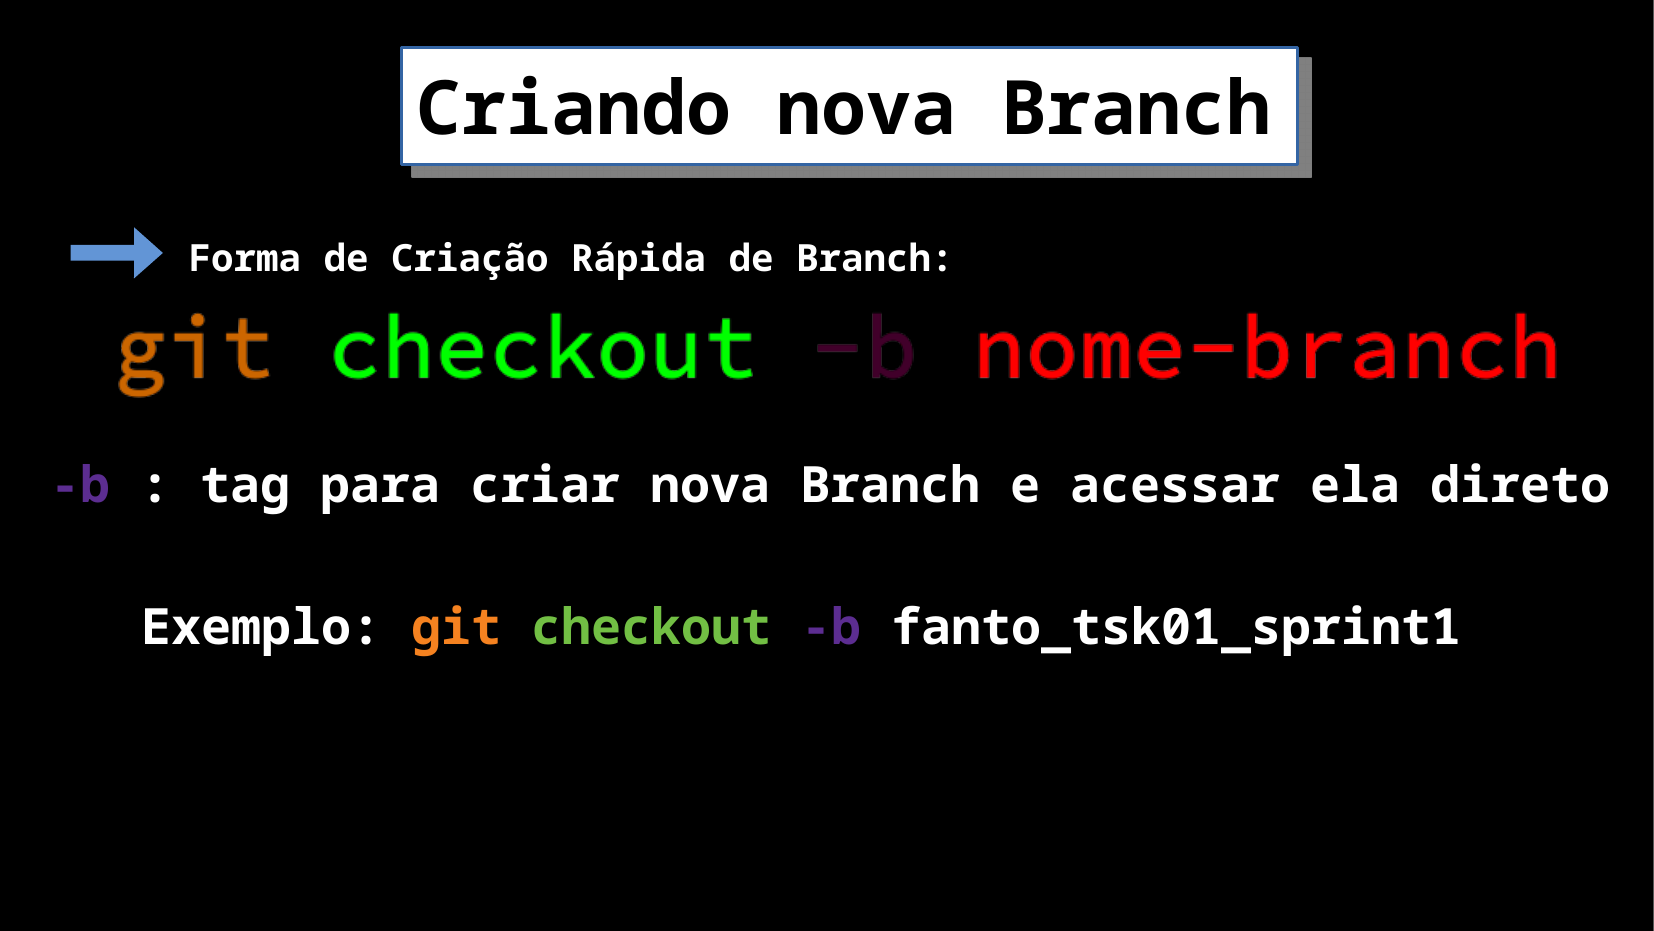

Criando nova Branch
Forma de Criação Rápida de Branch:
-b : tag para criar nova Branch e acessar ela direto
Exemplo: git checkout -b fanto_tsk01_sprint1